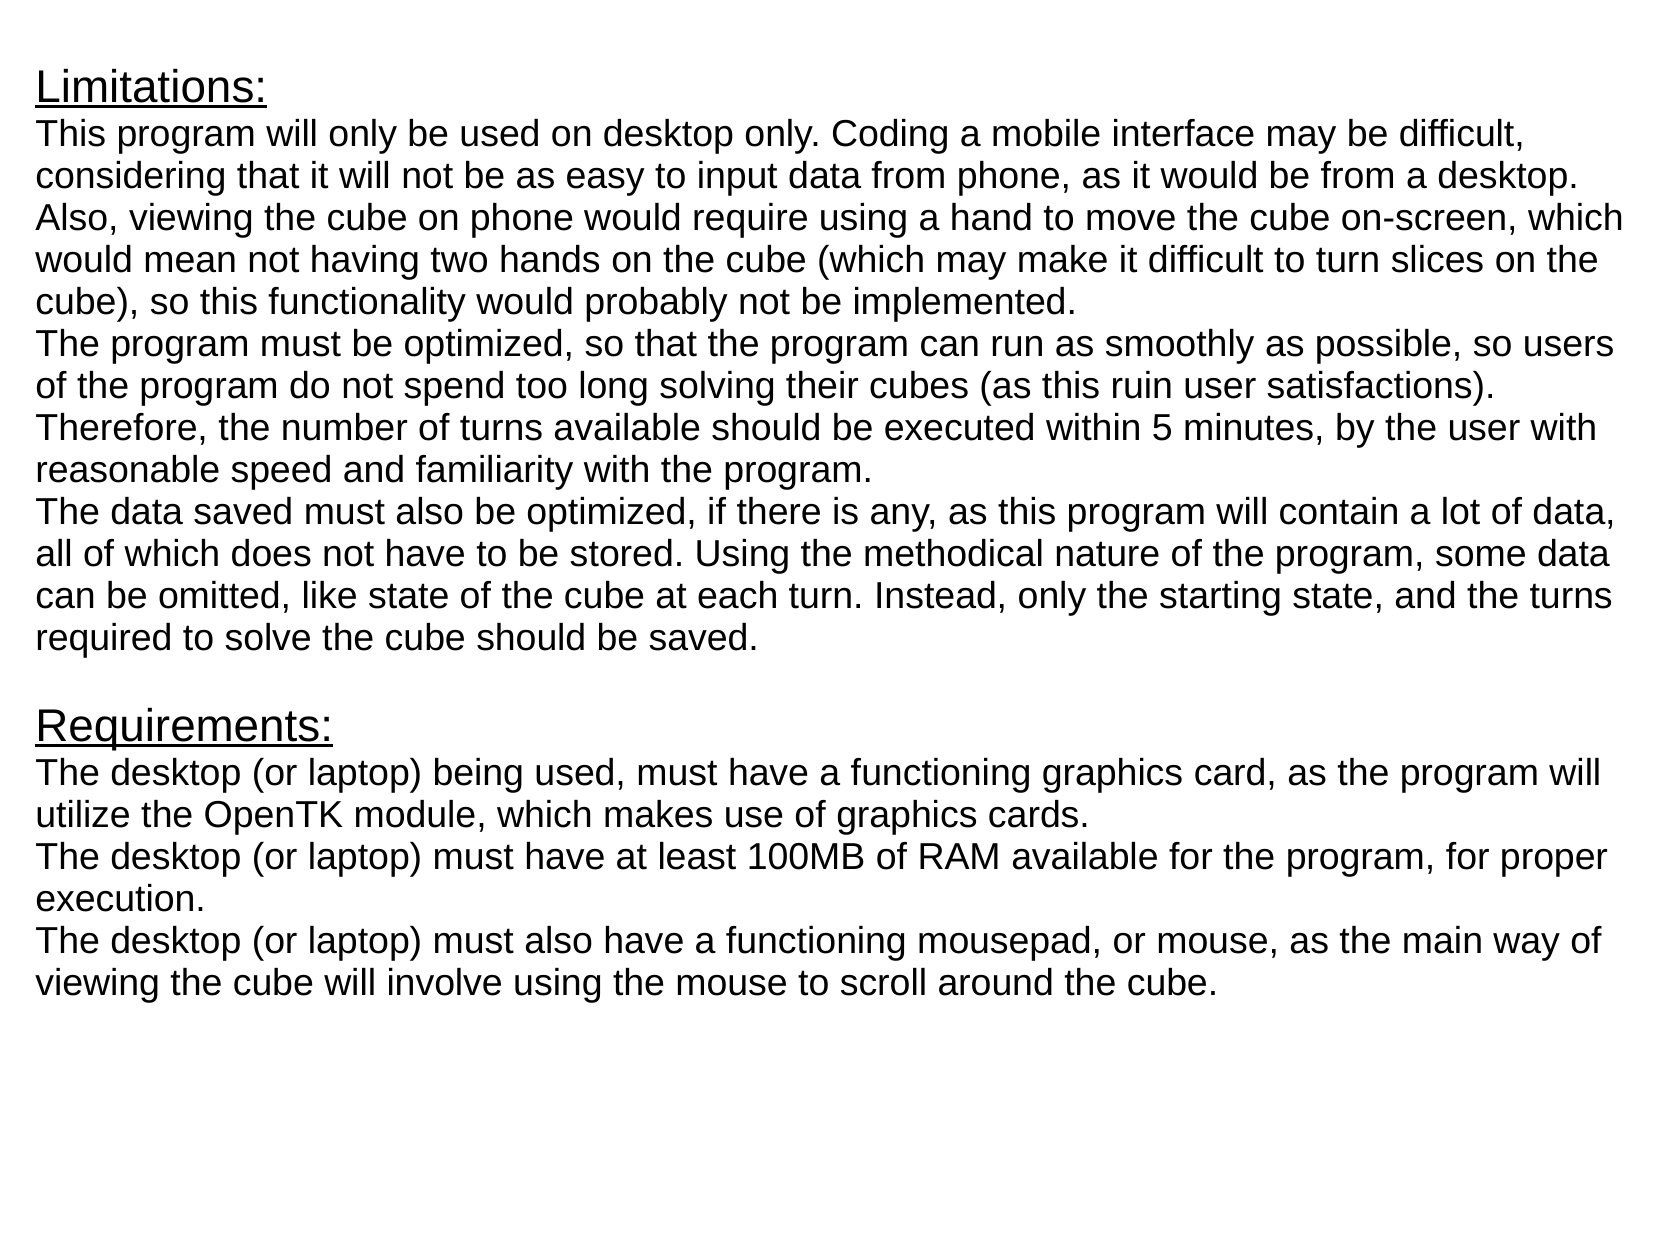

# Limitations: This program will only be used on desktop only. Coding a mobile interface may be difficult, considering that it will not be as easy to input data from phone, as it would be from a desktop. Also, viewing the cube on phone would require using a hand to move the cube on-screen, which would mean not having two hands on the cube (which may make it difficult to turn slices on the cube), so this functionality would probably not be implemented. The program must be optimized, so that the program can run as smoothly as possible, so users of the program do not spend too long solving their cubes (as this ruin user satisfactions). Therefore, the number of turns available should be executed within 5 minutes, by the user with reasonable speed and familiarity with the program. The data saved must also be optimized, if there is any, as this program will contain a lot of data, all of which does not have to be stored. Using the methodical nature of the program, some data can be omitted, like state of the cube at each turn. Instead, only the starting state, and the turns required to solve the cube should be saved. Requirements: The desktop (or laptop) being used, must have a functioning graphics card, as the program will utilize the OpenTK module, which makes use of graphics cards. The desktop (or laptop) must have at least 100MB of RAM available for the program, for proper execution. The desktop (or laptop) must also have a functioning mousepad, or mouse, as the main way of viewing the cube will involve using the mouse to scroll around the cube.